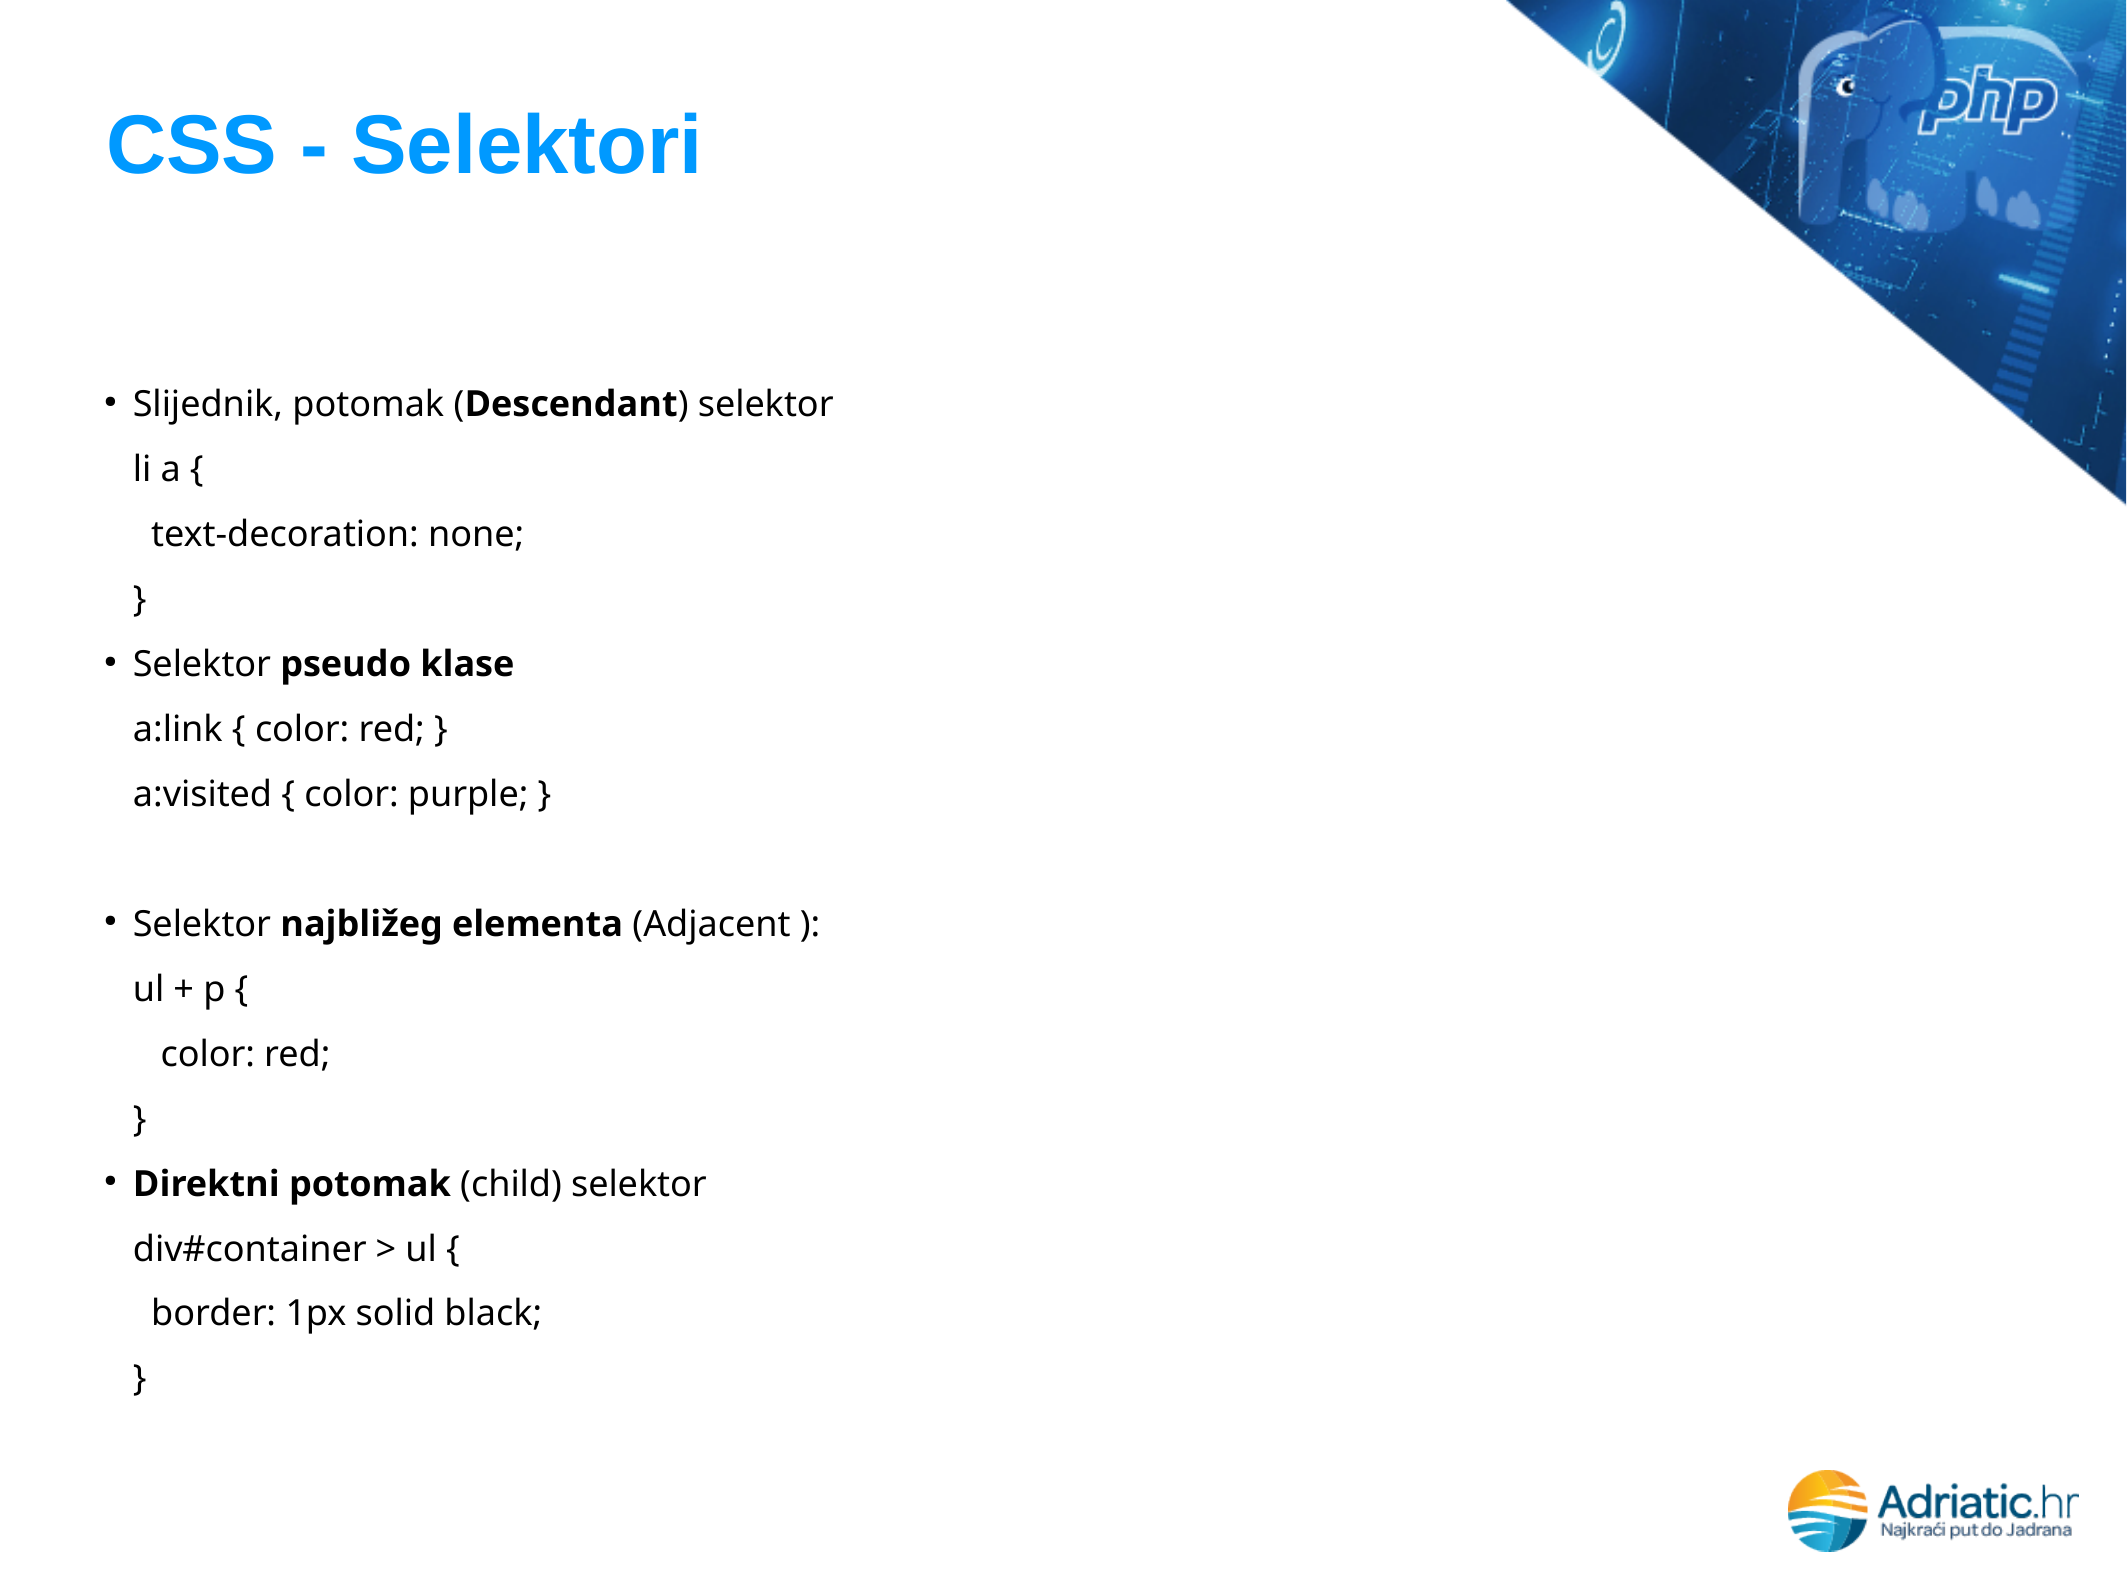

# CSS - Selektori
Slijednik, potomak (Descendant) selektor
li a {
 text-decoration: none;
}
Selektor pseudo klase
a:link { color: red; }
a:visited { color: purple; }
Selektor najbližeg elementa (Adjacent ):
ul + p {
 color: red;
}
Direktni potomak (child) selektor
div#container > ul {
 border: 1px solid black;
}